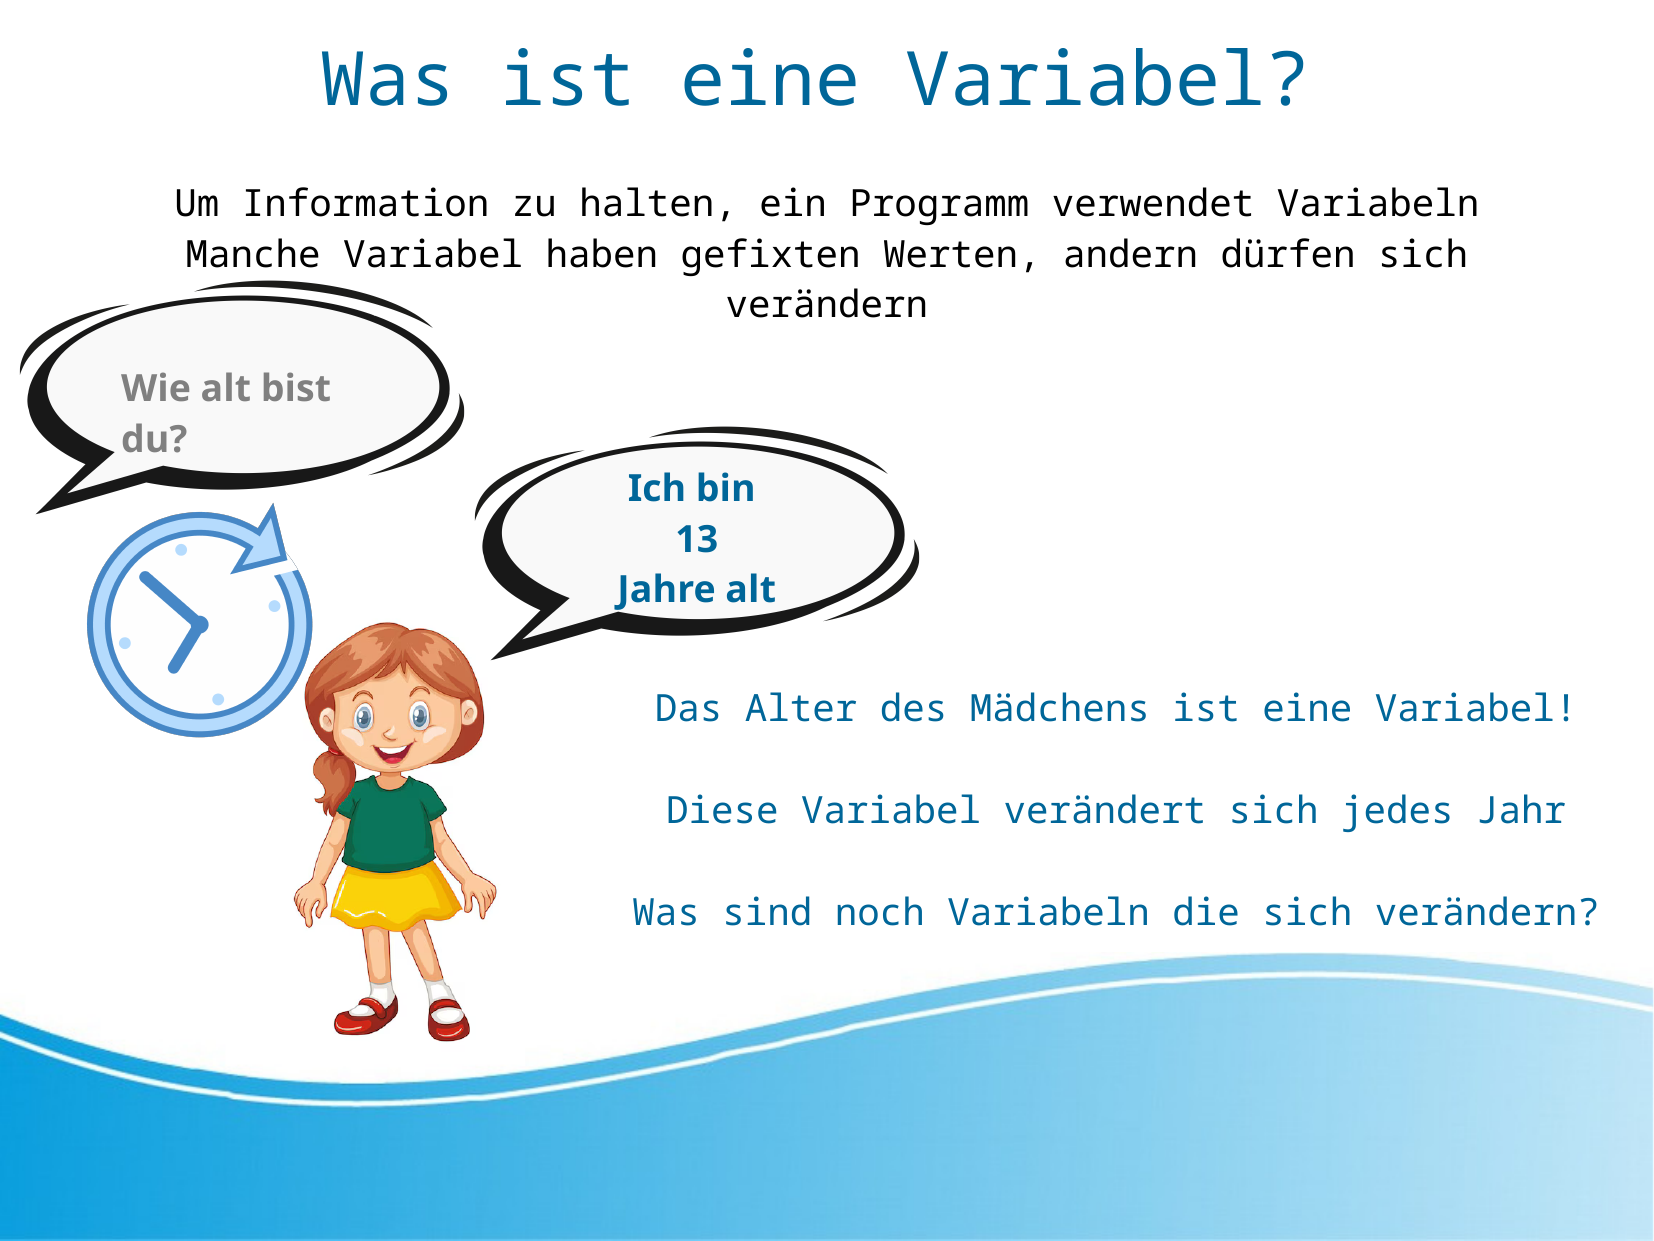

# Was ist eine Variabel?
Um Information zu halten, ein Programm verwendet Variabeln
Manche Variabel haben gefixten Werten, andern dürfen sich verändern
Wie alt bist du?
Ich bin
13
Jahre alt
Das Alter des Mädchens ist eine Variabel!
Diese Variabel verändert sich jedes Jahr
Was sind noch Variabeln die sich verändern?